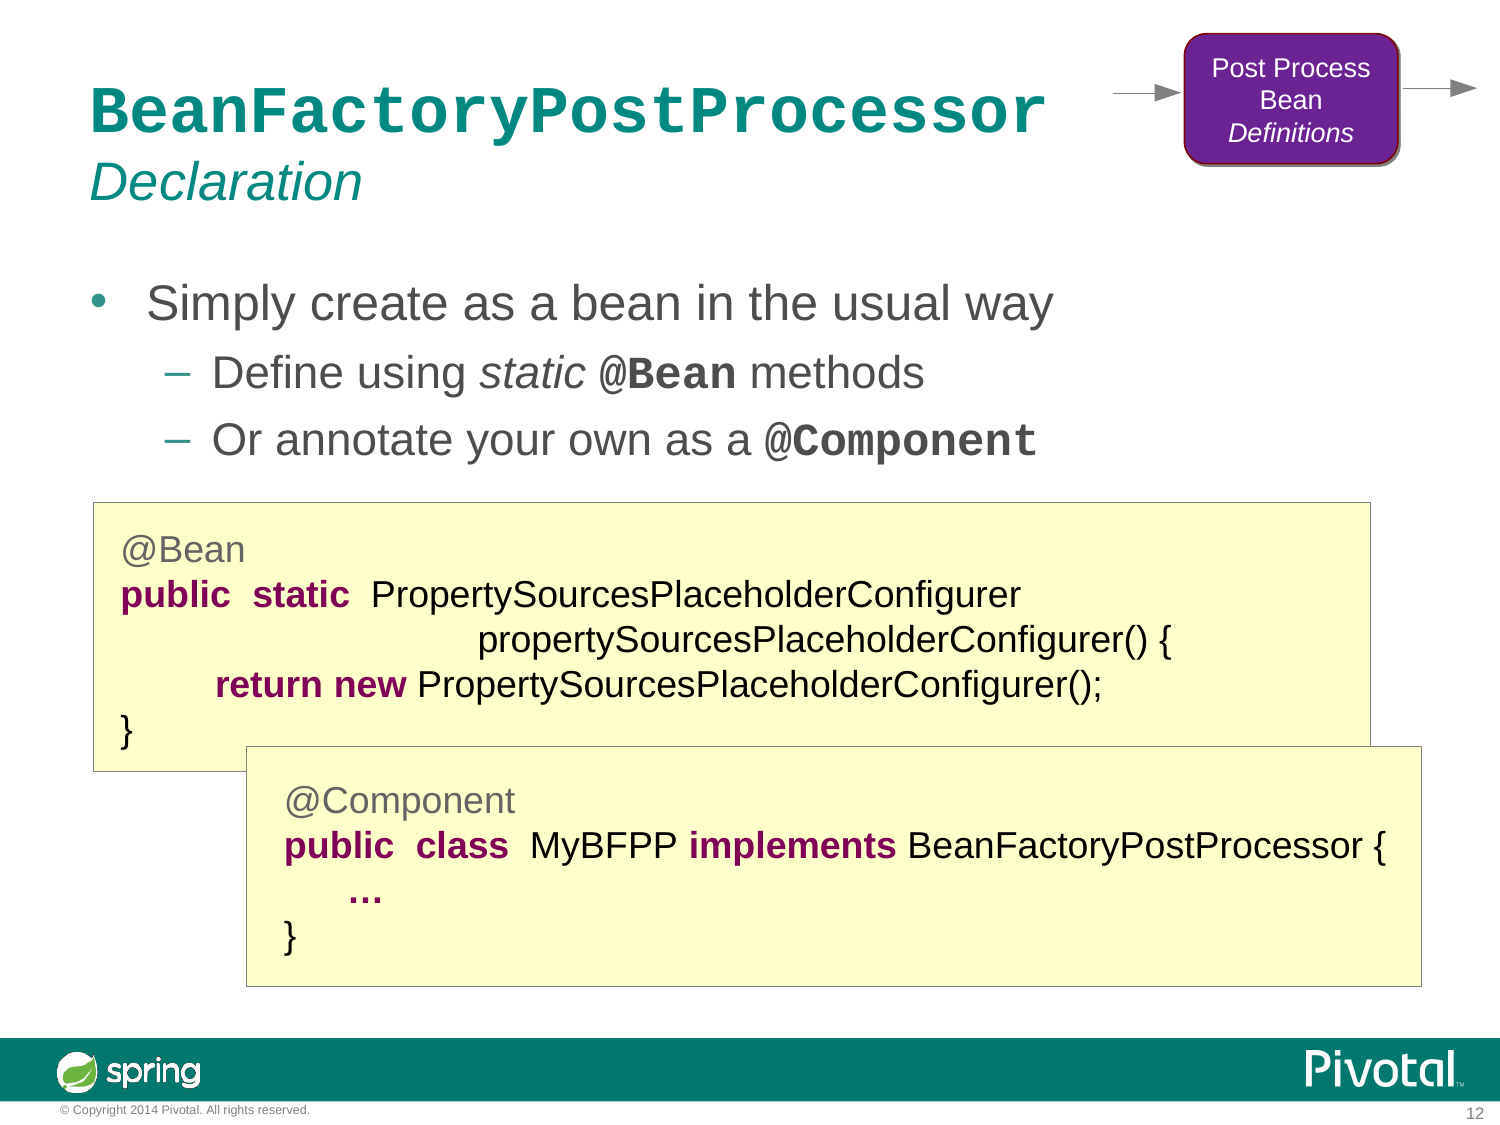

Post Process
Bean Definitions
# BeanFactoryPostProcessor Declaration
Simply create as a bean in the usual way
Define using static @Bean methods
Or annotate your own as a @Component
@Bean
public static PropertySourcesPlaceholderConfigurer
 propertySourcesPlaceholderConfigurer() {
 return new PropertySourcesPlaceholderConfigurer();
}
 @Component
 public class MyBFPP implements BeanFactoryPostProcessor {
 …
 }